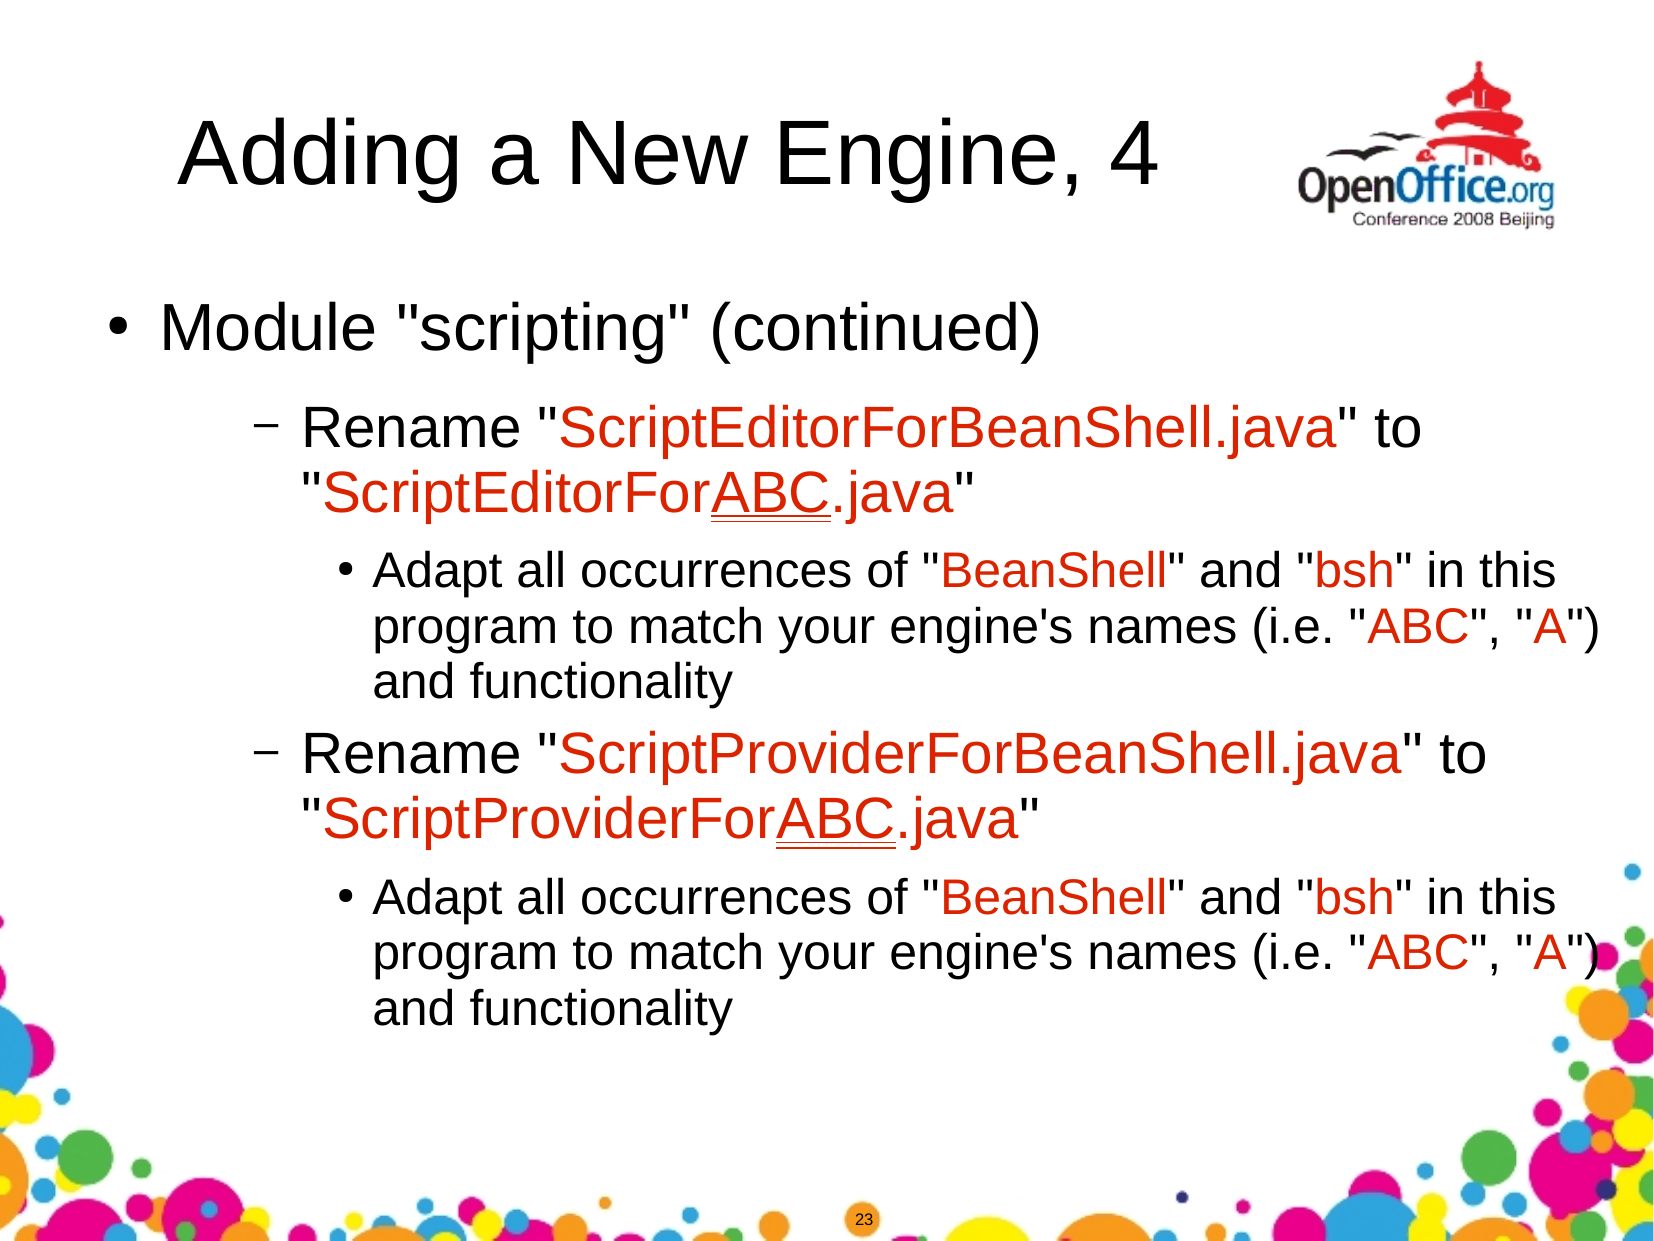

# Adding a New Engine, 4
Module "scripting" (continued)
Rename "ScriptEditorForBeanShell.java" to "ScriptEditorForABC.java"
Adapt all occurrences of "BeanShell" and "bsh" in this program to match your engine's names (i.e. "ABC", "A") and functionality
Rename "ScriptProviderForBeanShell.java" to "ScriptProviderForABC.java"
Adapt all occurrences of "BeanShell" and "bsh" in this program to match your engine's names (i.e. "ABC", "A") and functionality
23